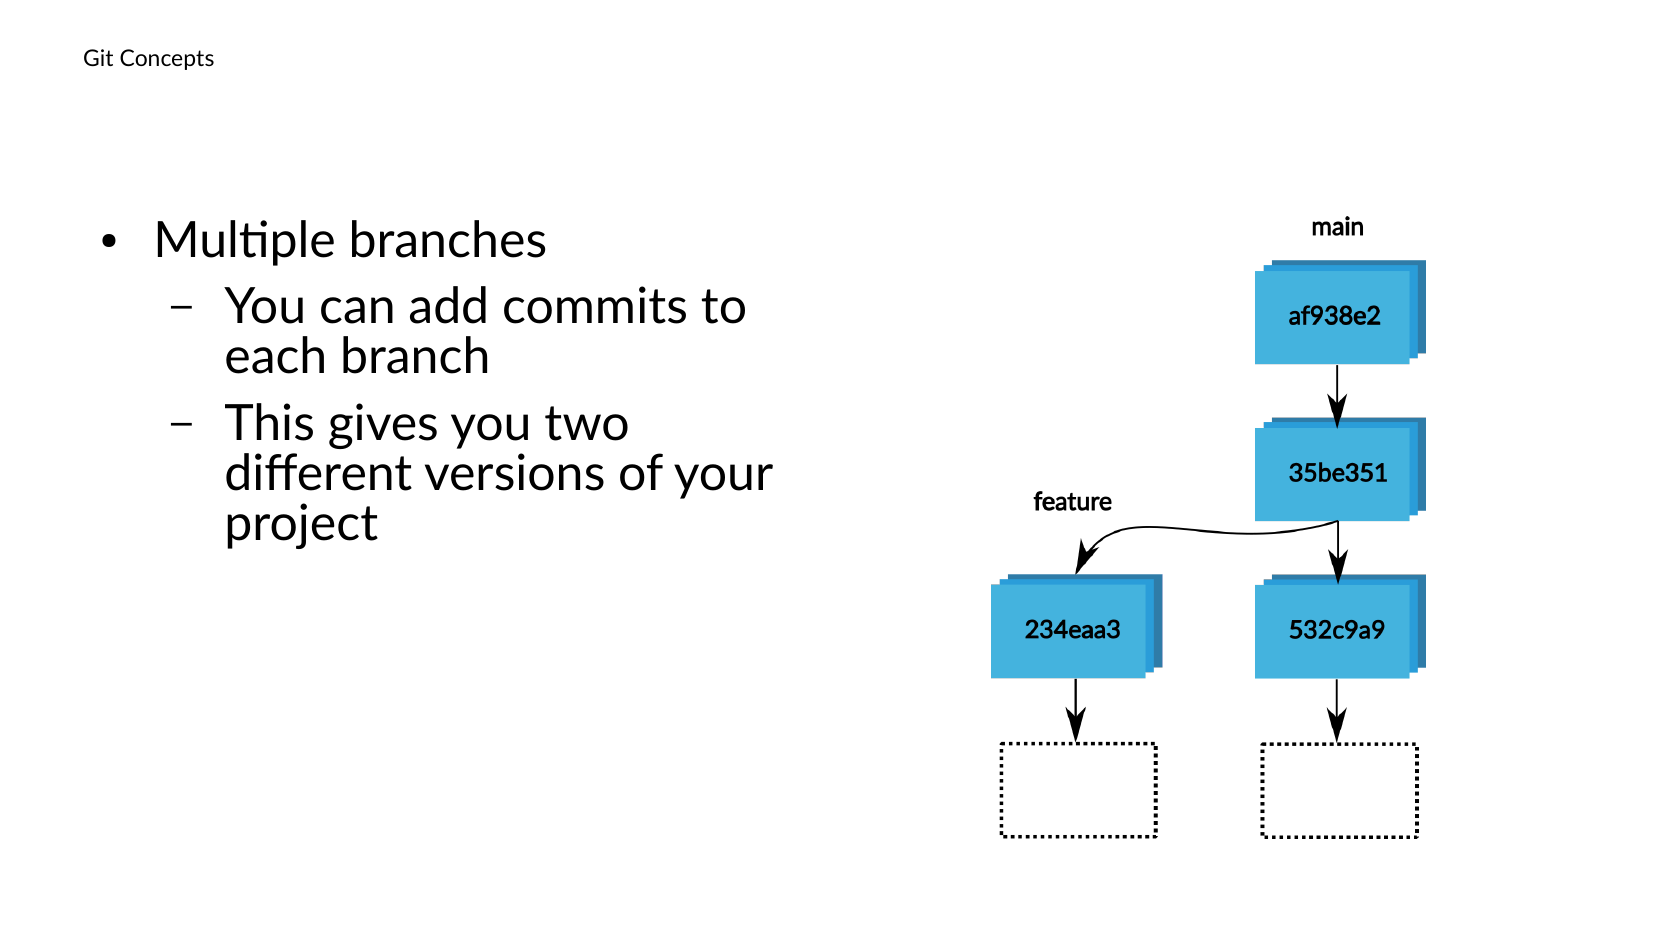

# Git Concepts
Multiple branches
You can add commits to each branch
This gives you two different versions of your project